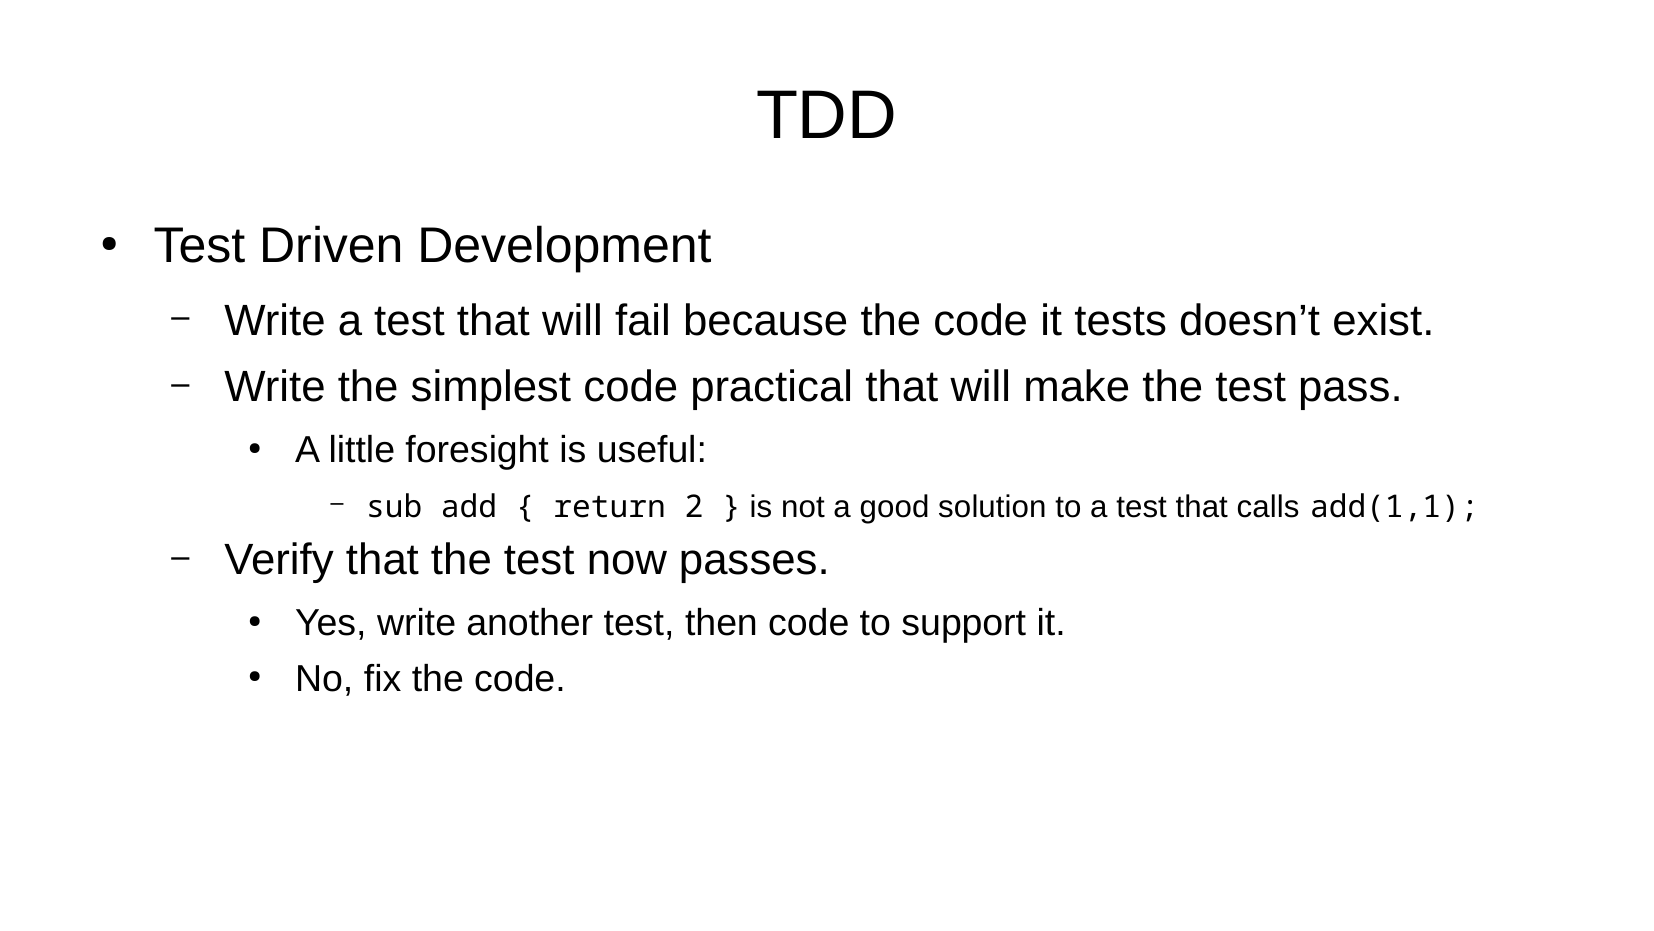

# TDD
Test Driven Development
Write a test that will fail because the code it tests doesn’t exist.
Write the simplest code practical that will make the test pass.
A little foresight is useful:
sub add { return 2 } is not a good solution to a test that calls add(1,1);
Verify that the test now passes.
Yes, write another test, then code to support it.
No, fix the code.